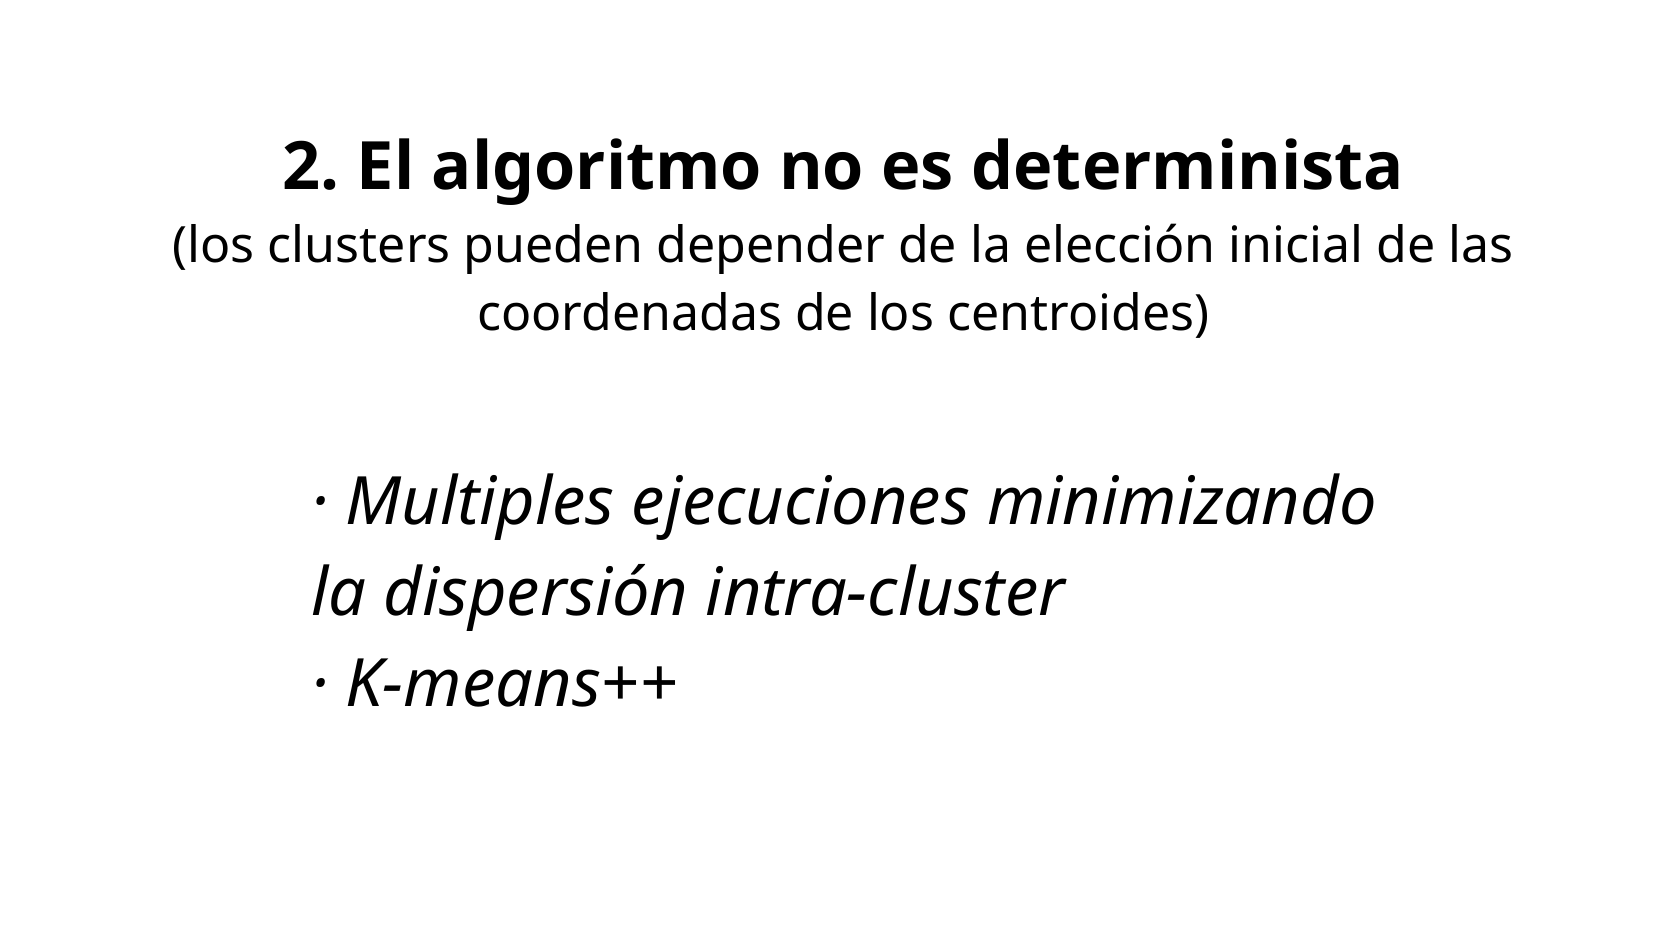

2. El algoritmo no es determinista
(los clusters pueden depender de la elección inicial de las coordenadas de los centroides)
· Multiples ejecuciones minimizando la dispersión intra-cluster
· K-means++